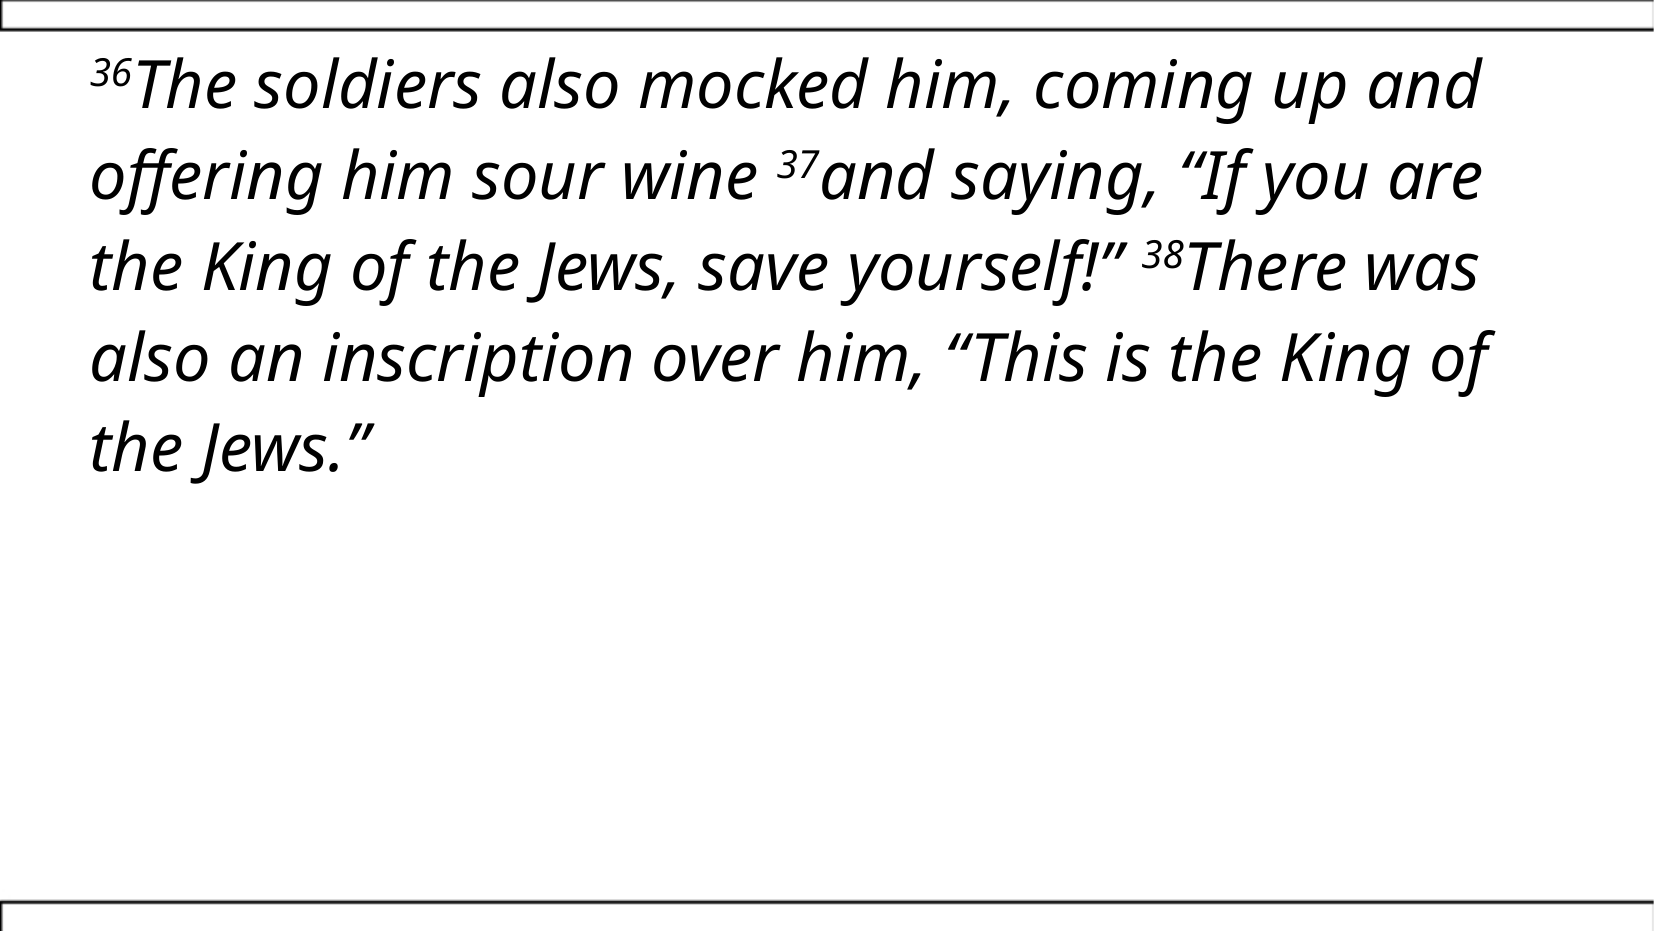

36The soldiers also mocked him, coming up and offering him sour wine 37and saying, “If you are the King of the Jews, save yourself!” 38There was also an inscription over him, “This is the King of the Jews.”